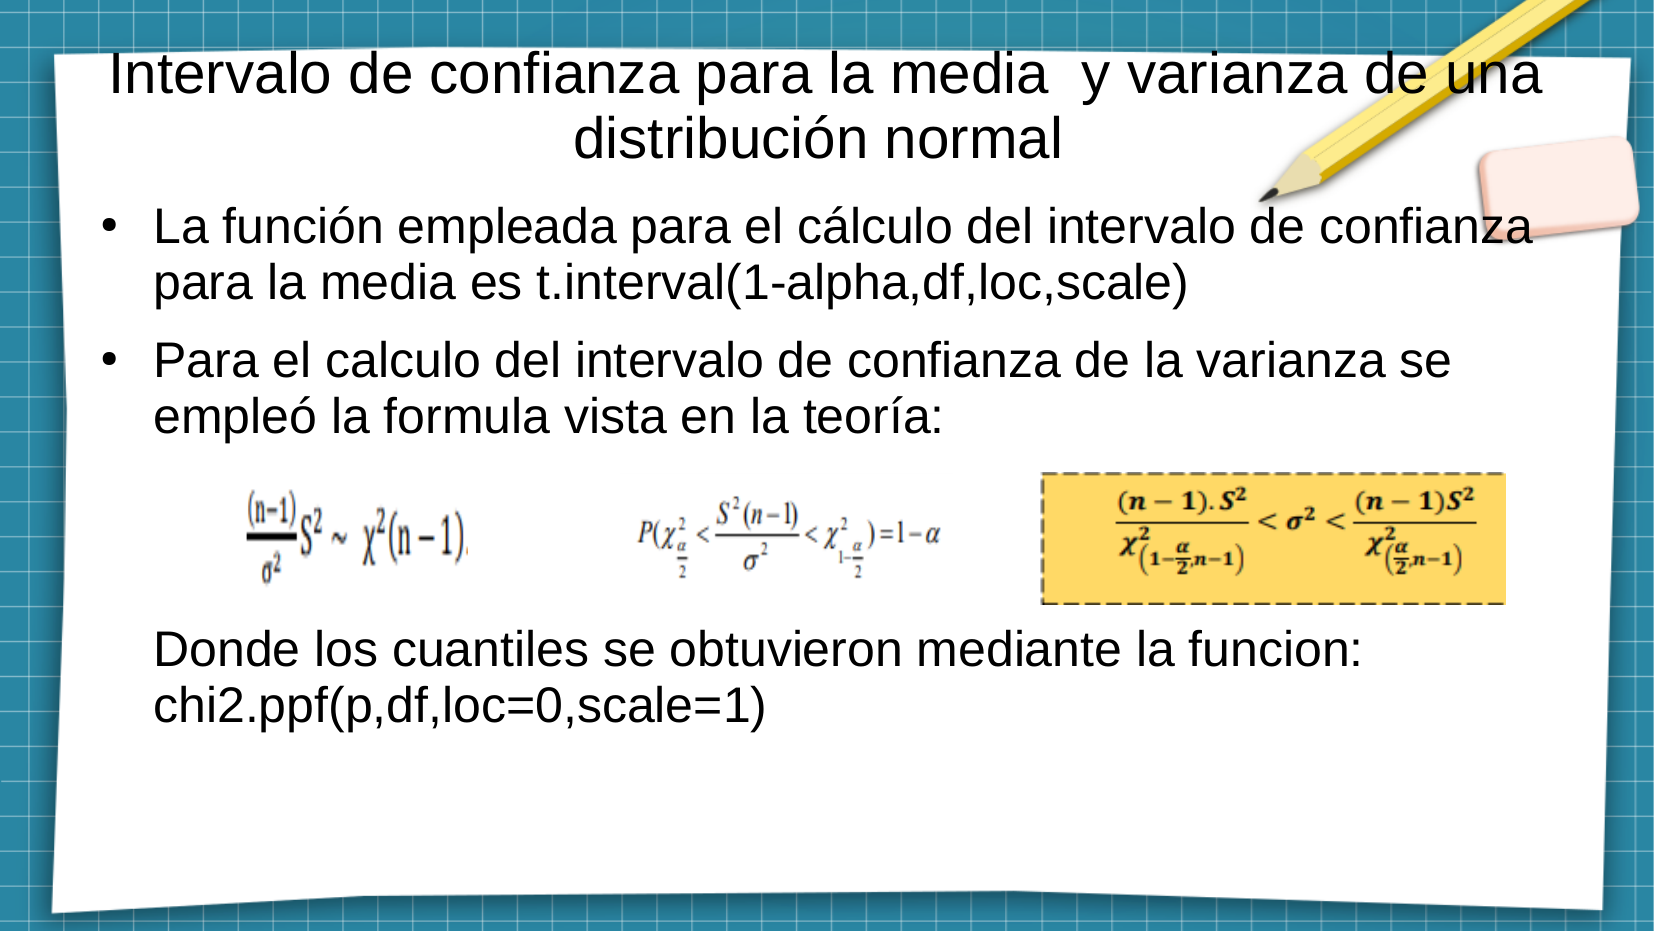

# Intervalo de confianza para la media y varianza de una distribución normal
La función empleada para el cálculo del intervalo de confianza para la media es t.interval(1-alpha,df,loc,scale)
Para el calculo del intervalo de confianza de la varianza se empleó la formula vista en la teoría:
Donde los cuantiles se obtuvieron mediante la funcion: chi2.ppf(p,df,loc=0,scale=1)